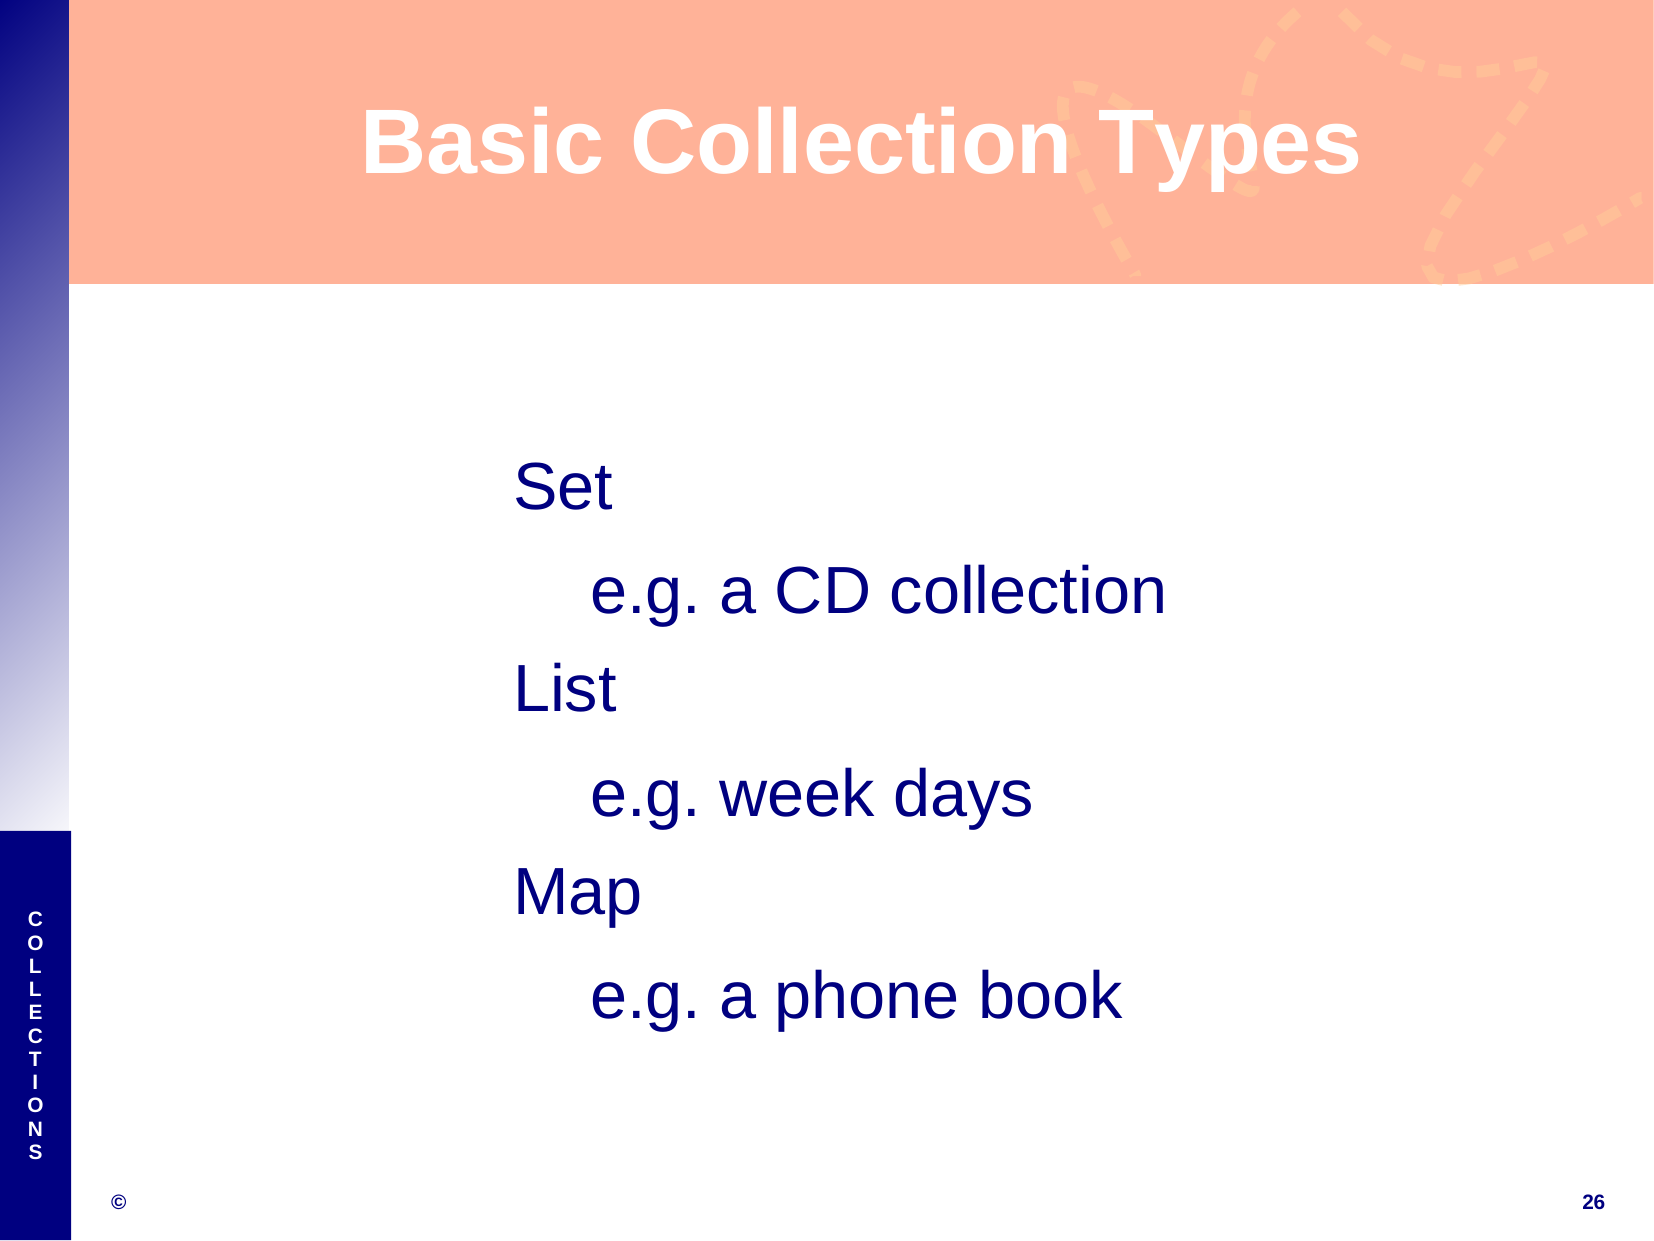

Basic Collection Types
# Set
e.g. a CD collection
List
e.g. week days
Map
e.g. a phone book
C
O
L
L
E
C
T
I
O
N
S